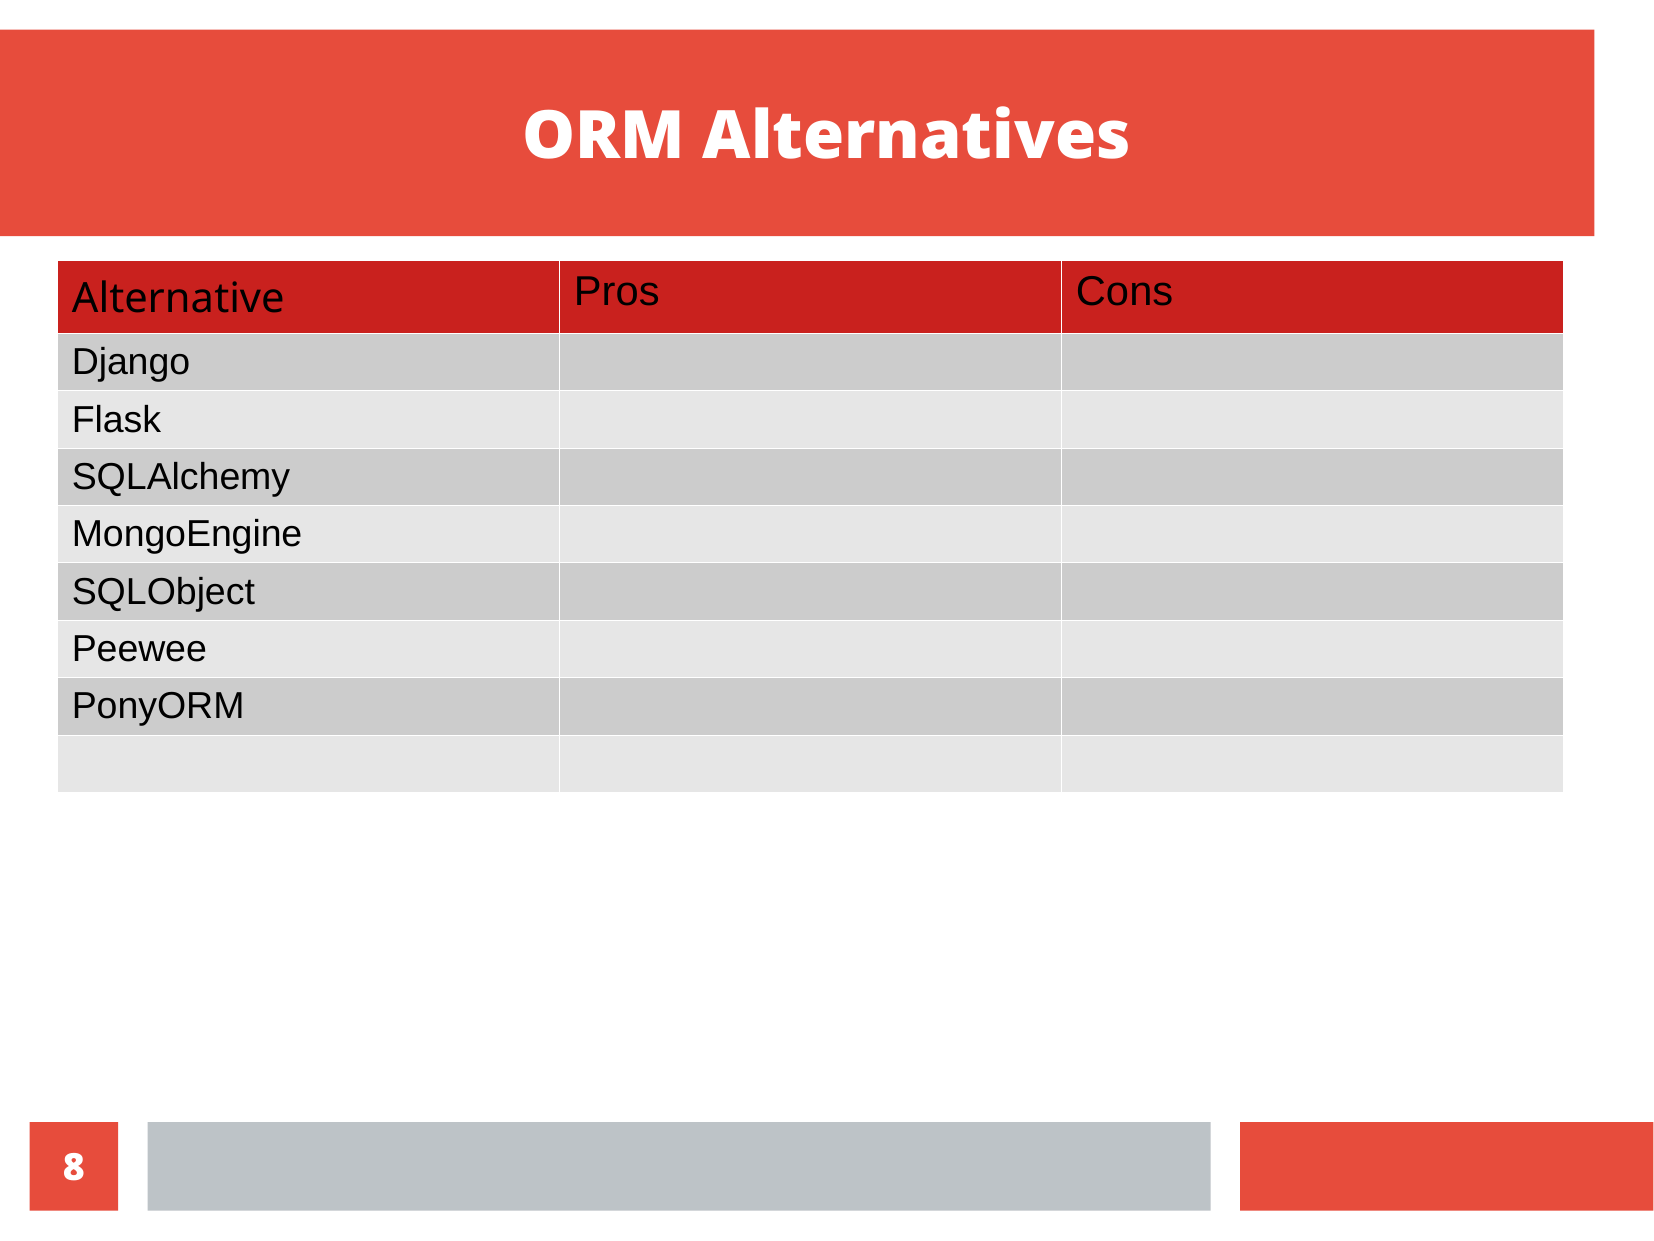

# ORM Alternatives
| Alternative | Pros | Cons |
| --- | --- | --- |
| Django | | |
| Flask | | |
| SQLAlchemy | | |
| MongoEngine | | |
| SQLObject | | |
| Peewee | | |
| PonyORM | | |
| | | |
8